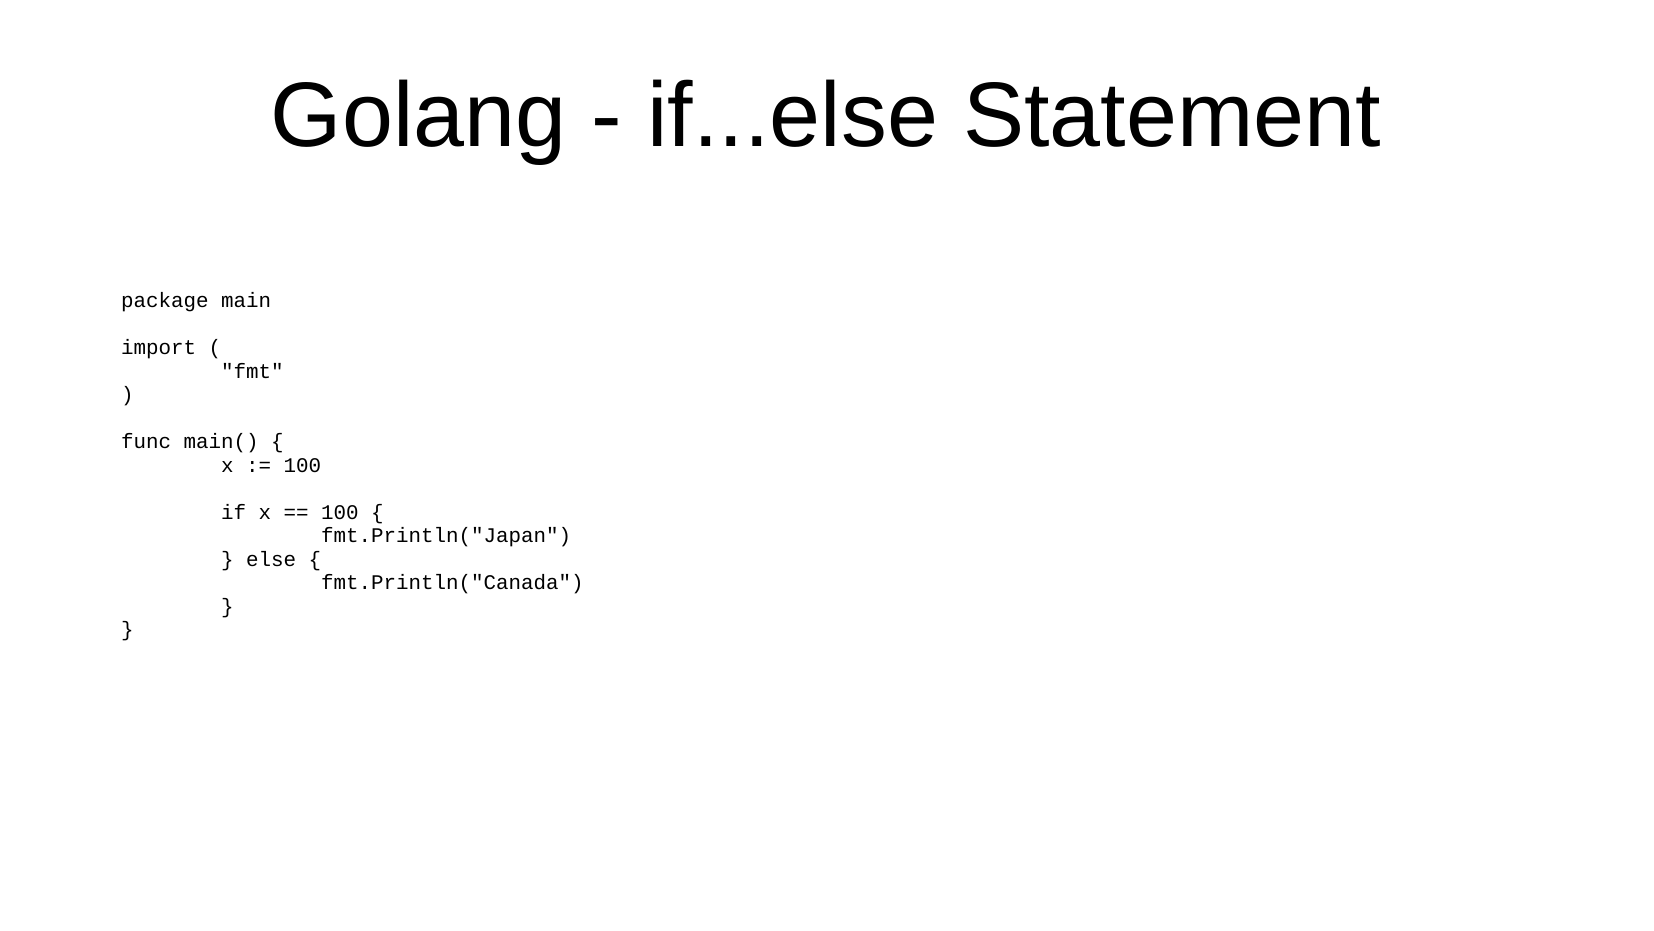

# Golang - if...else Statement
package main
import (
 "fmt"
)
func main() {
 x := 100
 if x == 100 {
 fmt.Println("Japan")
 } else {
 fmt.Println("Canada")
 }
}